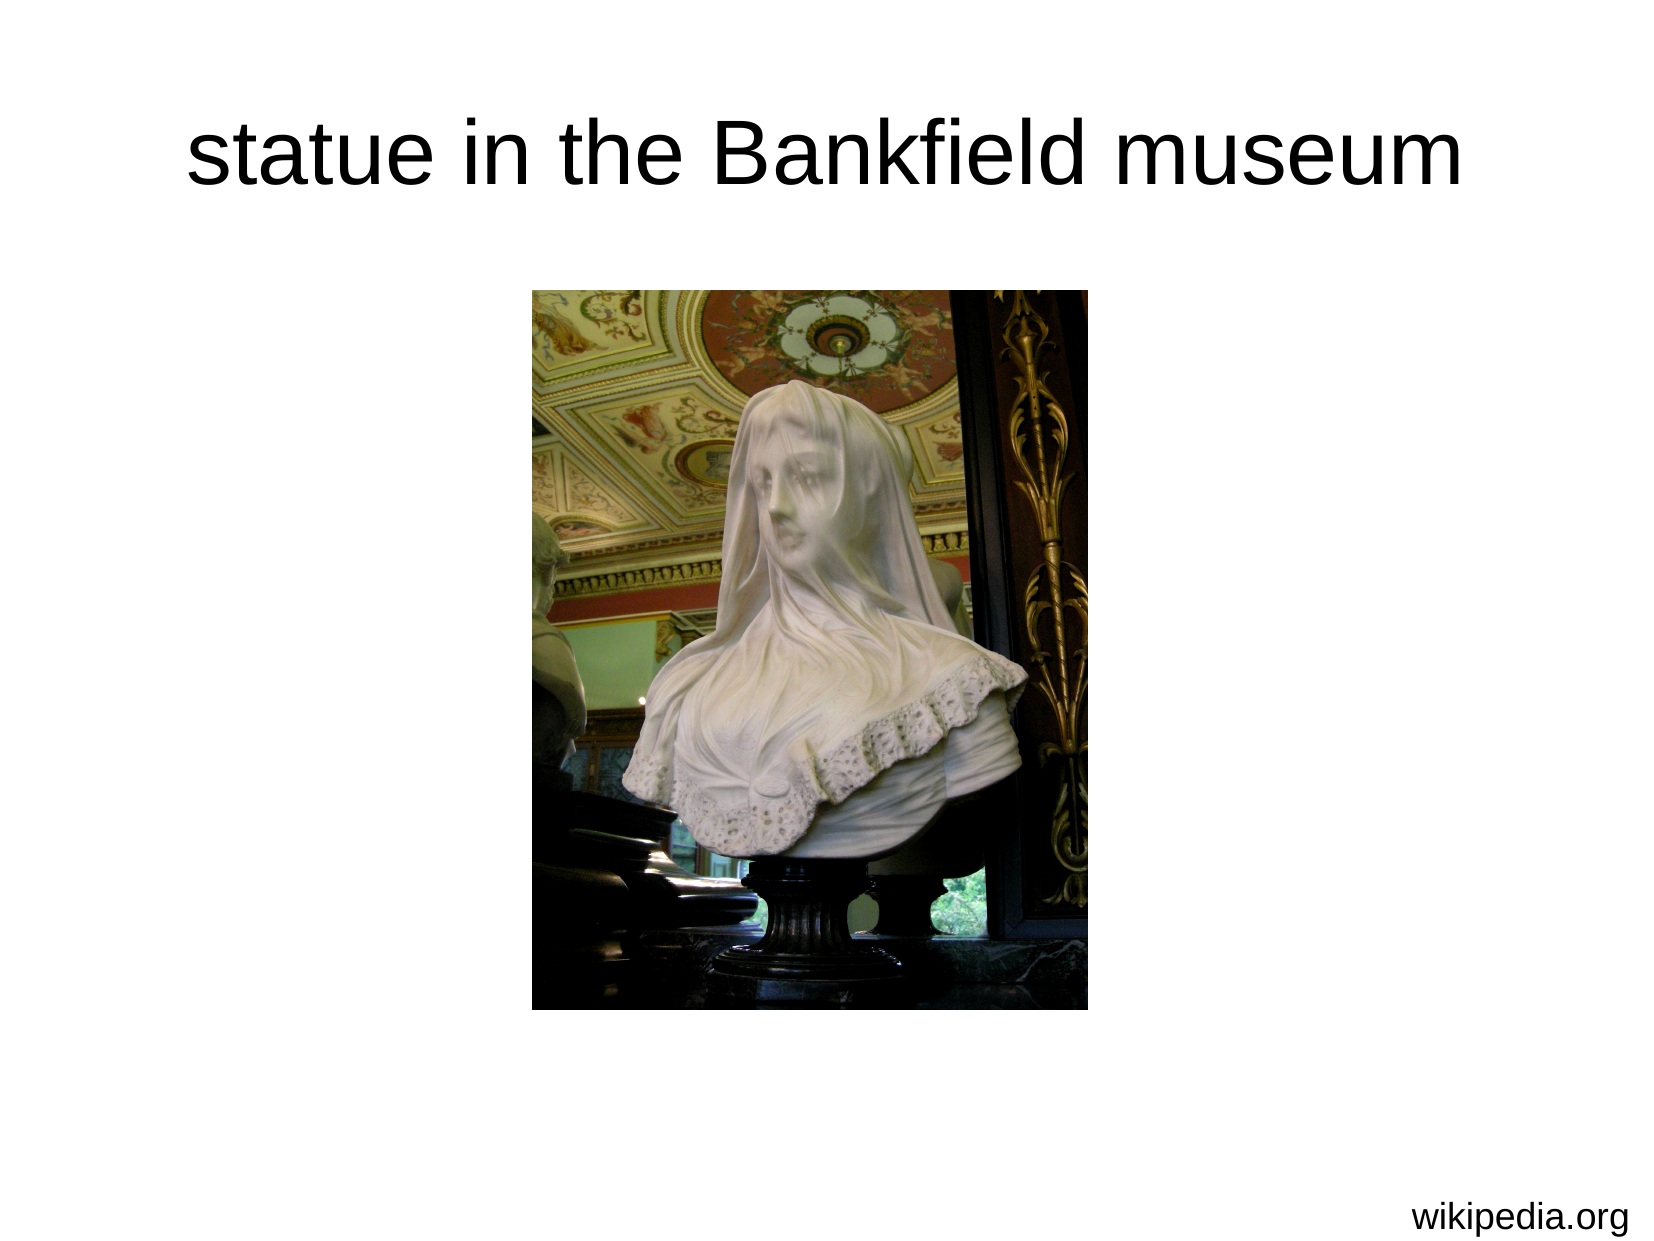

# statue in the Bankfield museum
wikipedia.org